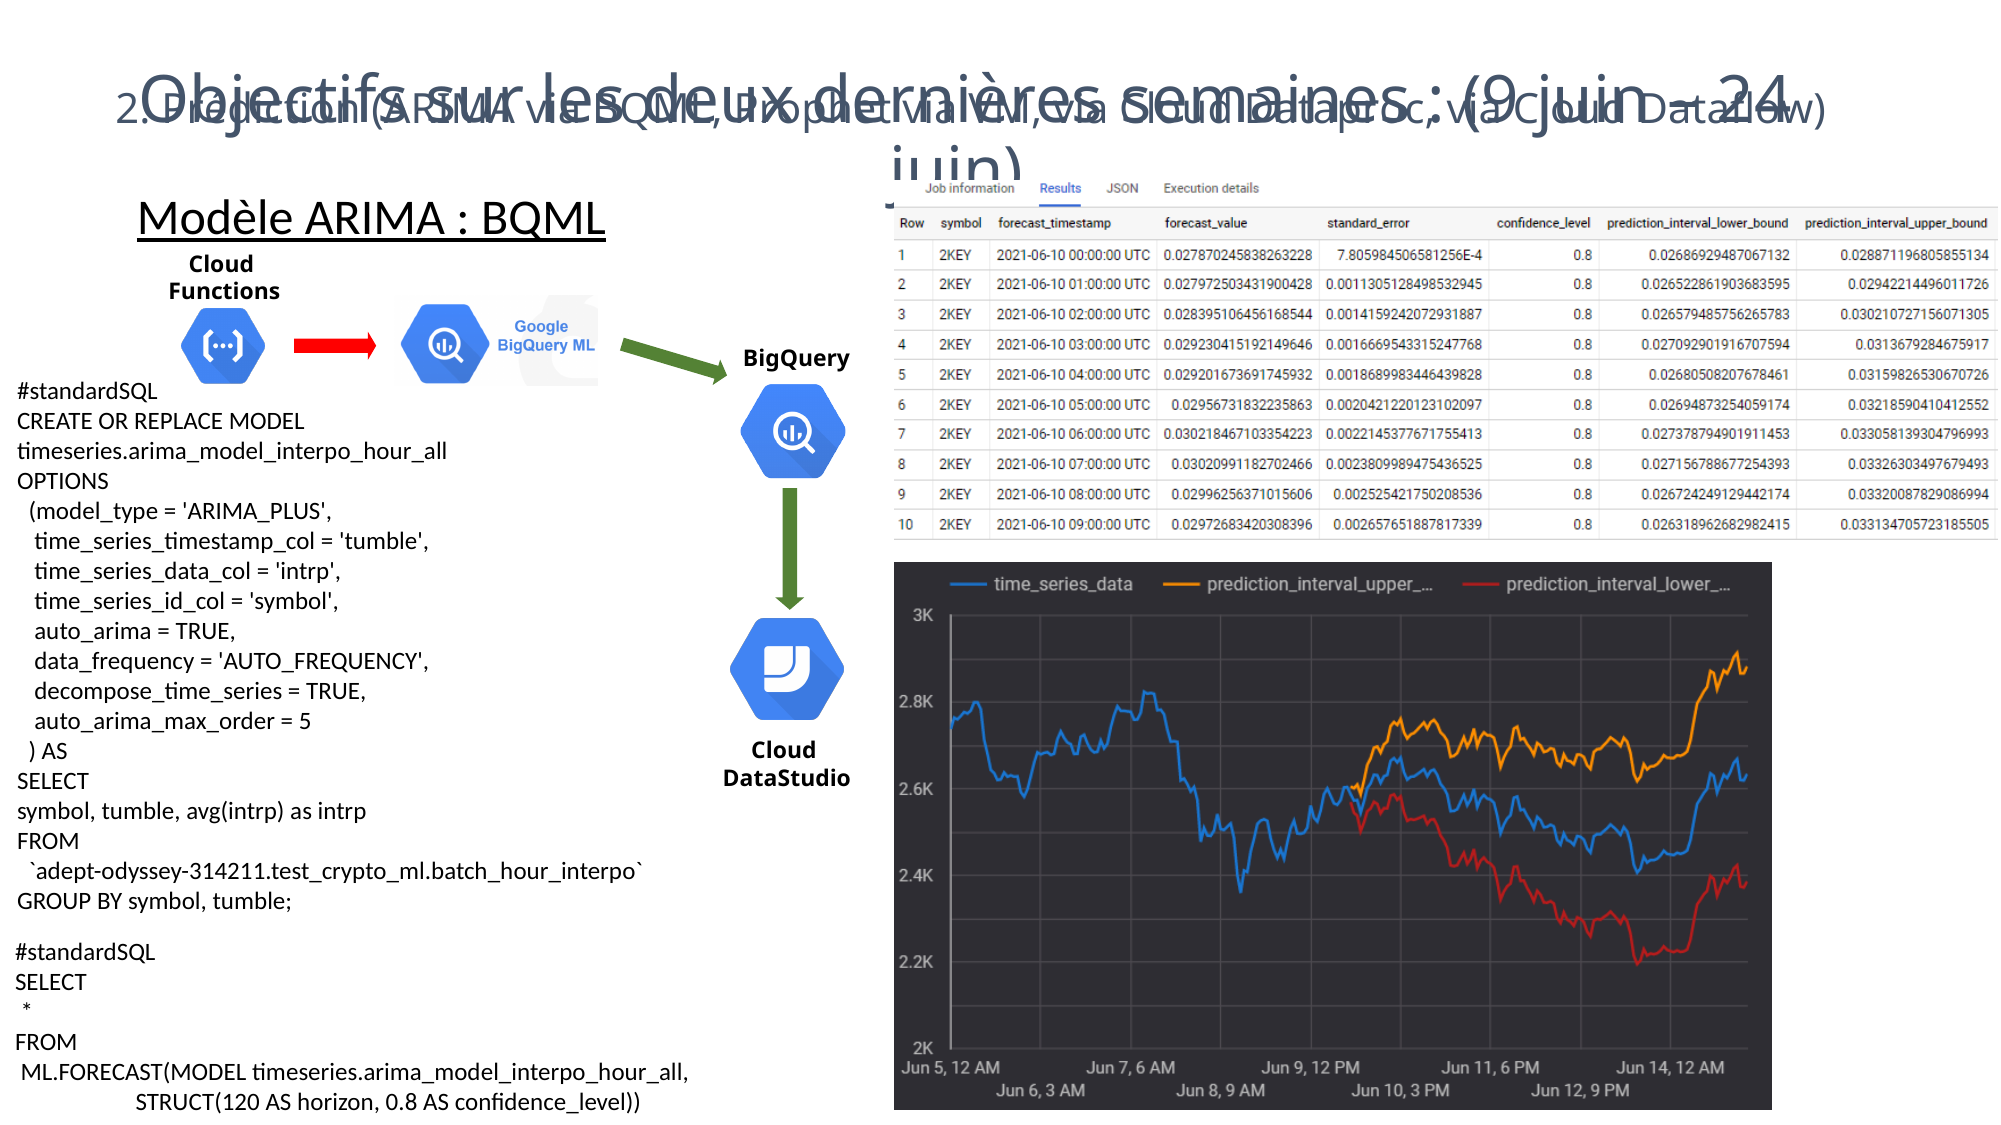

# Objectifs sur les deux dernières semaines : (9 juin – 24 juin)
2. Prédiction (ARIMA via BQML, Prophet via VM, via Cloud Dataproc, via Cloud Dataflow)
Modèle ARIMA : BQML
Cloud
Functions
BigQuery
#standardSQL
CREATE OR REPLACE MODEL timeseries.arima_model_interpo_hour_all
OPTIONS
 (model_type = 'ARIMA_PLUS',
 time_series_timestamp_col = 'tumble',
 time_series_data_col = 'intrp',
 time_series_id_col = 'symbol',
 auto_arima = TRUE,
 data_frequency = 'AUTO_FREQUENCY',
 decompose_time_series = TRUE,
 auto_arima_max_order = 5
 ) AS
SELECT
symbol, tumble, avg(intrp) as intrp
FROM
 `adept-odyssey-314211.test_crypto_ml.batch_hour_interpo`
GROUP BY symbol, tumble;
Cloud
DataStudio
#standardSQL
SELECT
 *
FROM
 ML.FORECAST(MODEL timeseries.arima_model_interpo_hour_all,
 STRUCT(120 AS horizon, 0.8 AS confidence_level))